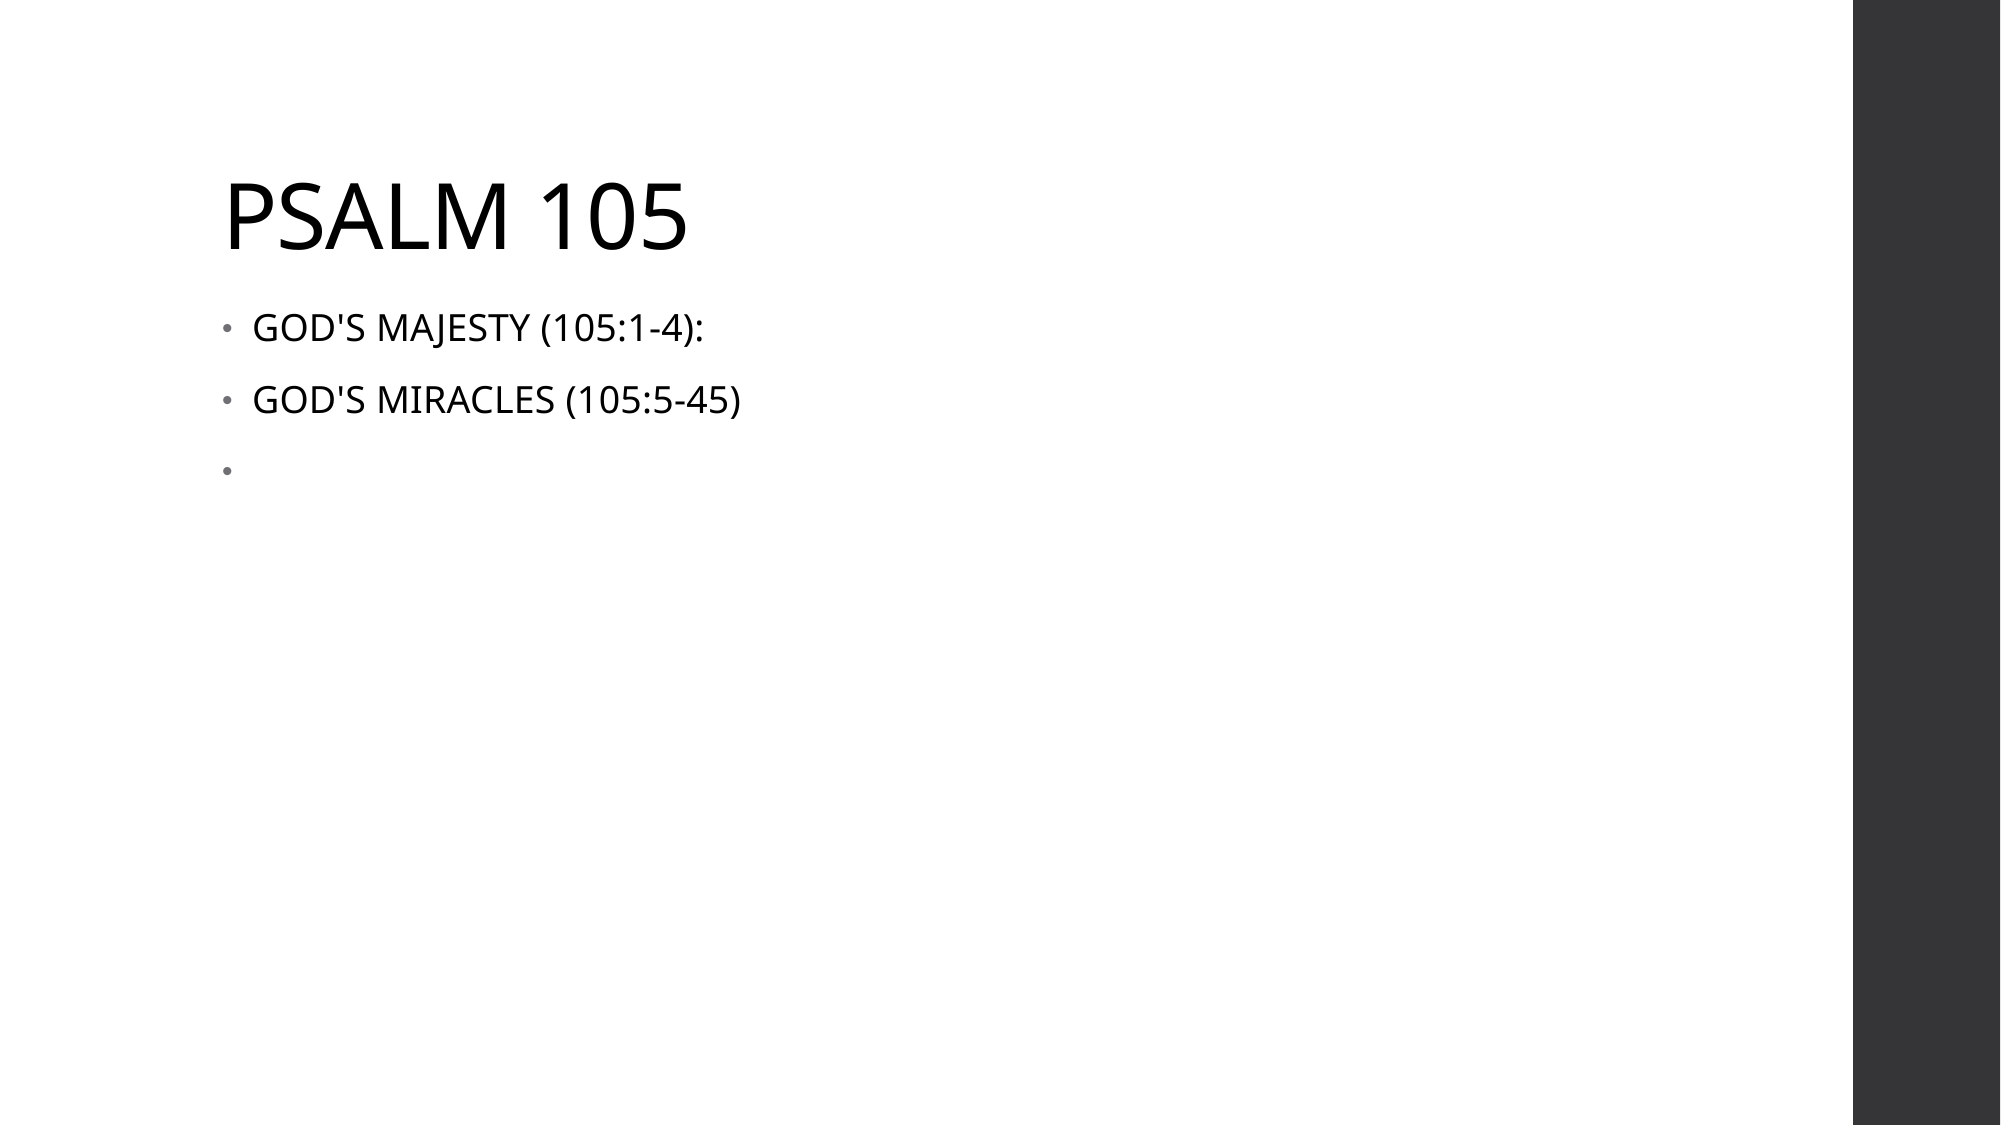

# PSALM 105
GOD'S MAJESTY (105:1-4):
GOD'S MIRACLES (105:5-45)